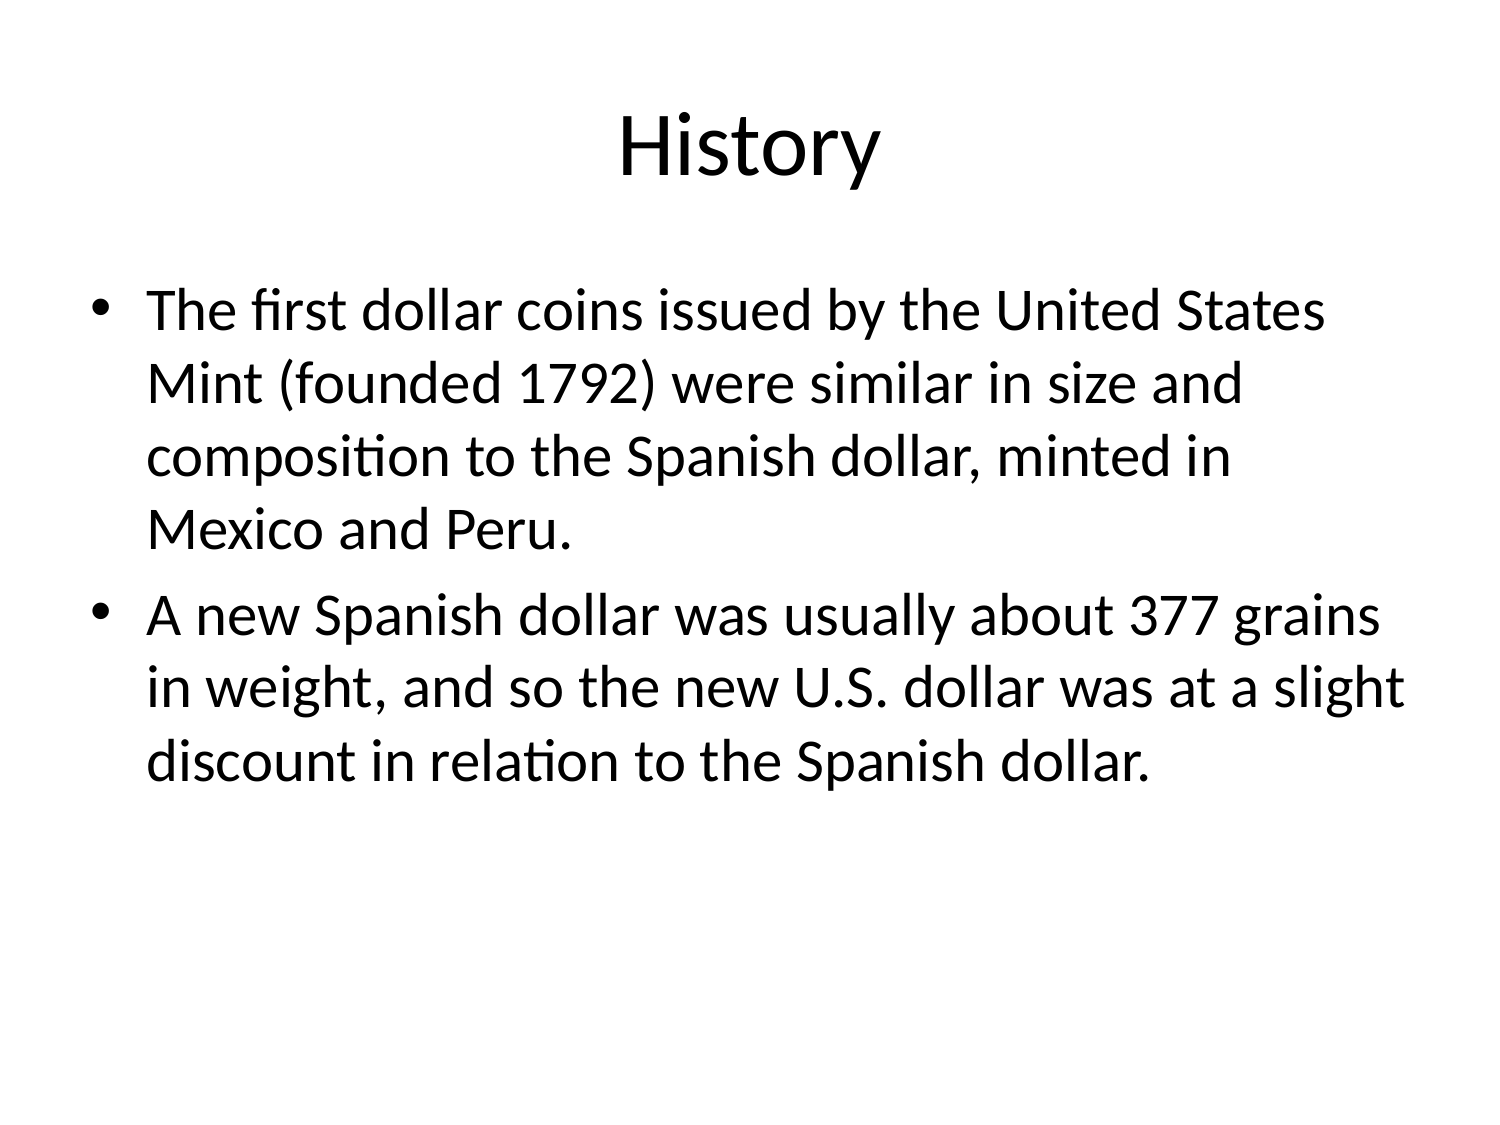

# History
The first dollar coins issued by the United States Mint (founded 1792) were similar in size and composition to the Spanish dollar, minted in Mexico and Peru.
A new Spanish dollar was usually about 377 grains in weight, and so the new U.S. dollar was at a slight discount in relation to the Spanish dollar.